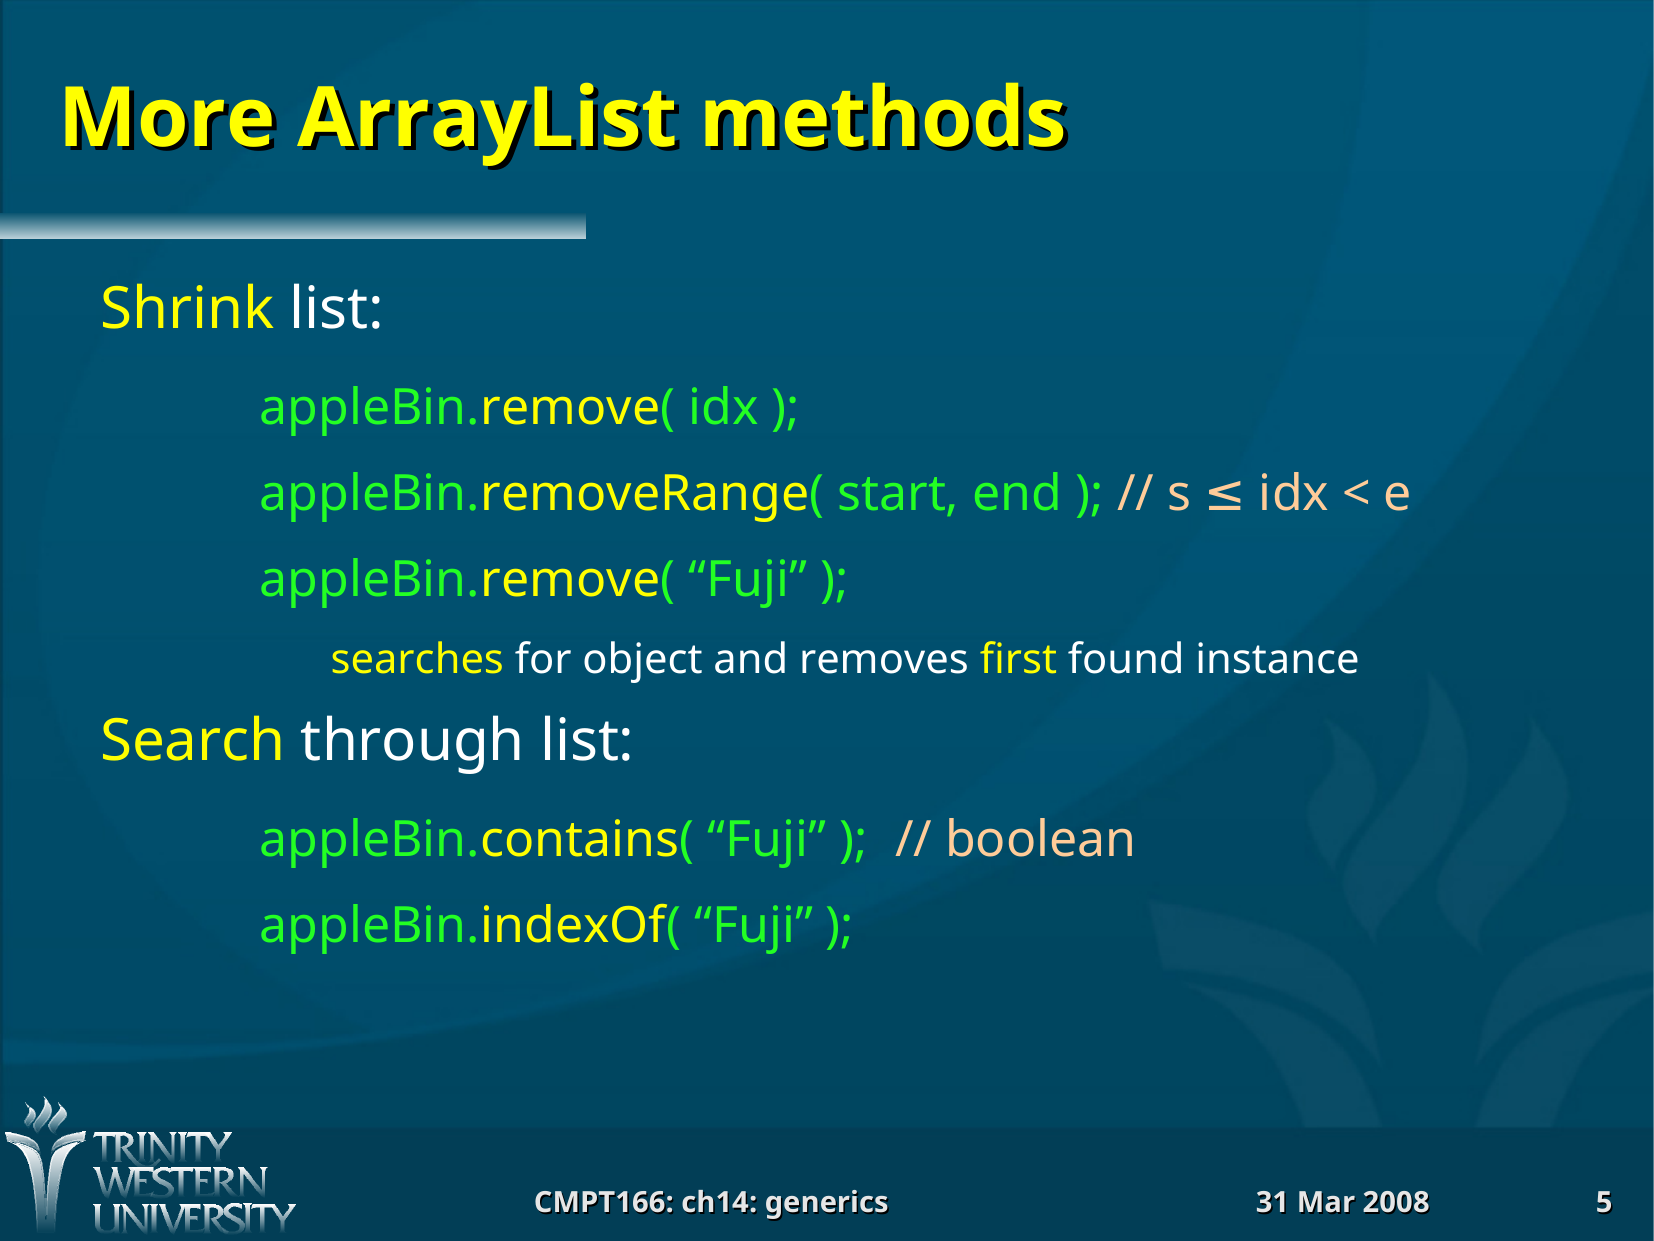

# More ArrayList methods
Shrink list:
appleBin.remove( idx );
appleBin.removeRange( start, end ); // s ≤ idx < e
appleBin.remove( “Fuji” );
searches for object and removes first found instance
Search through list:
appleBin.contains( “Fuji” );	// boolean
appleBin.indexOf( “Fuji” );
CMPT166: ch14: generics
31 Mar 2008
5